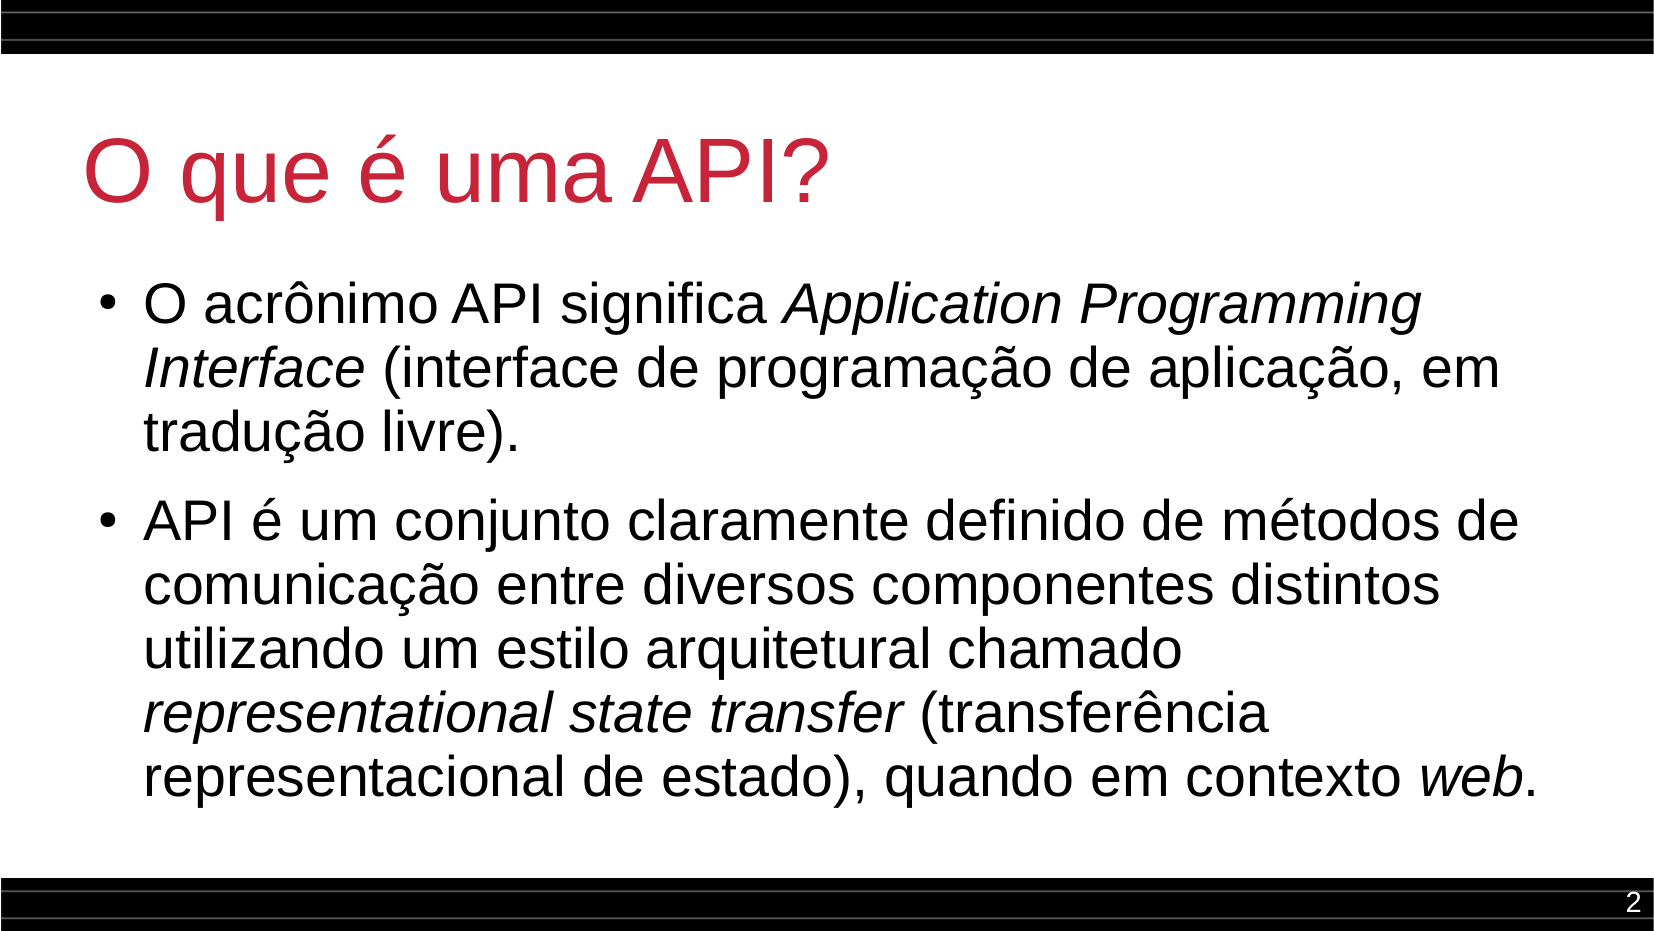

# O que é uma API?
O acrônimo API significa Application Programming Interface (interface de programação de aplicação, em tradução livre).
API é um conjunto claramente definido de métodos de comunicação entre diversos componentes distintos utilizando um estilo arquitetural chamado representational state transfer (transferência representacional de estado), quando em contexto web.